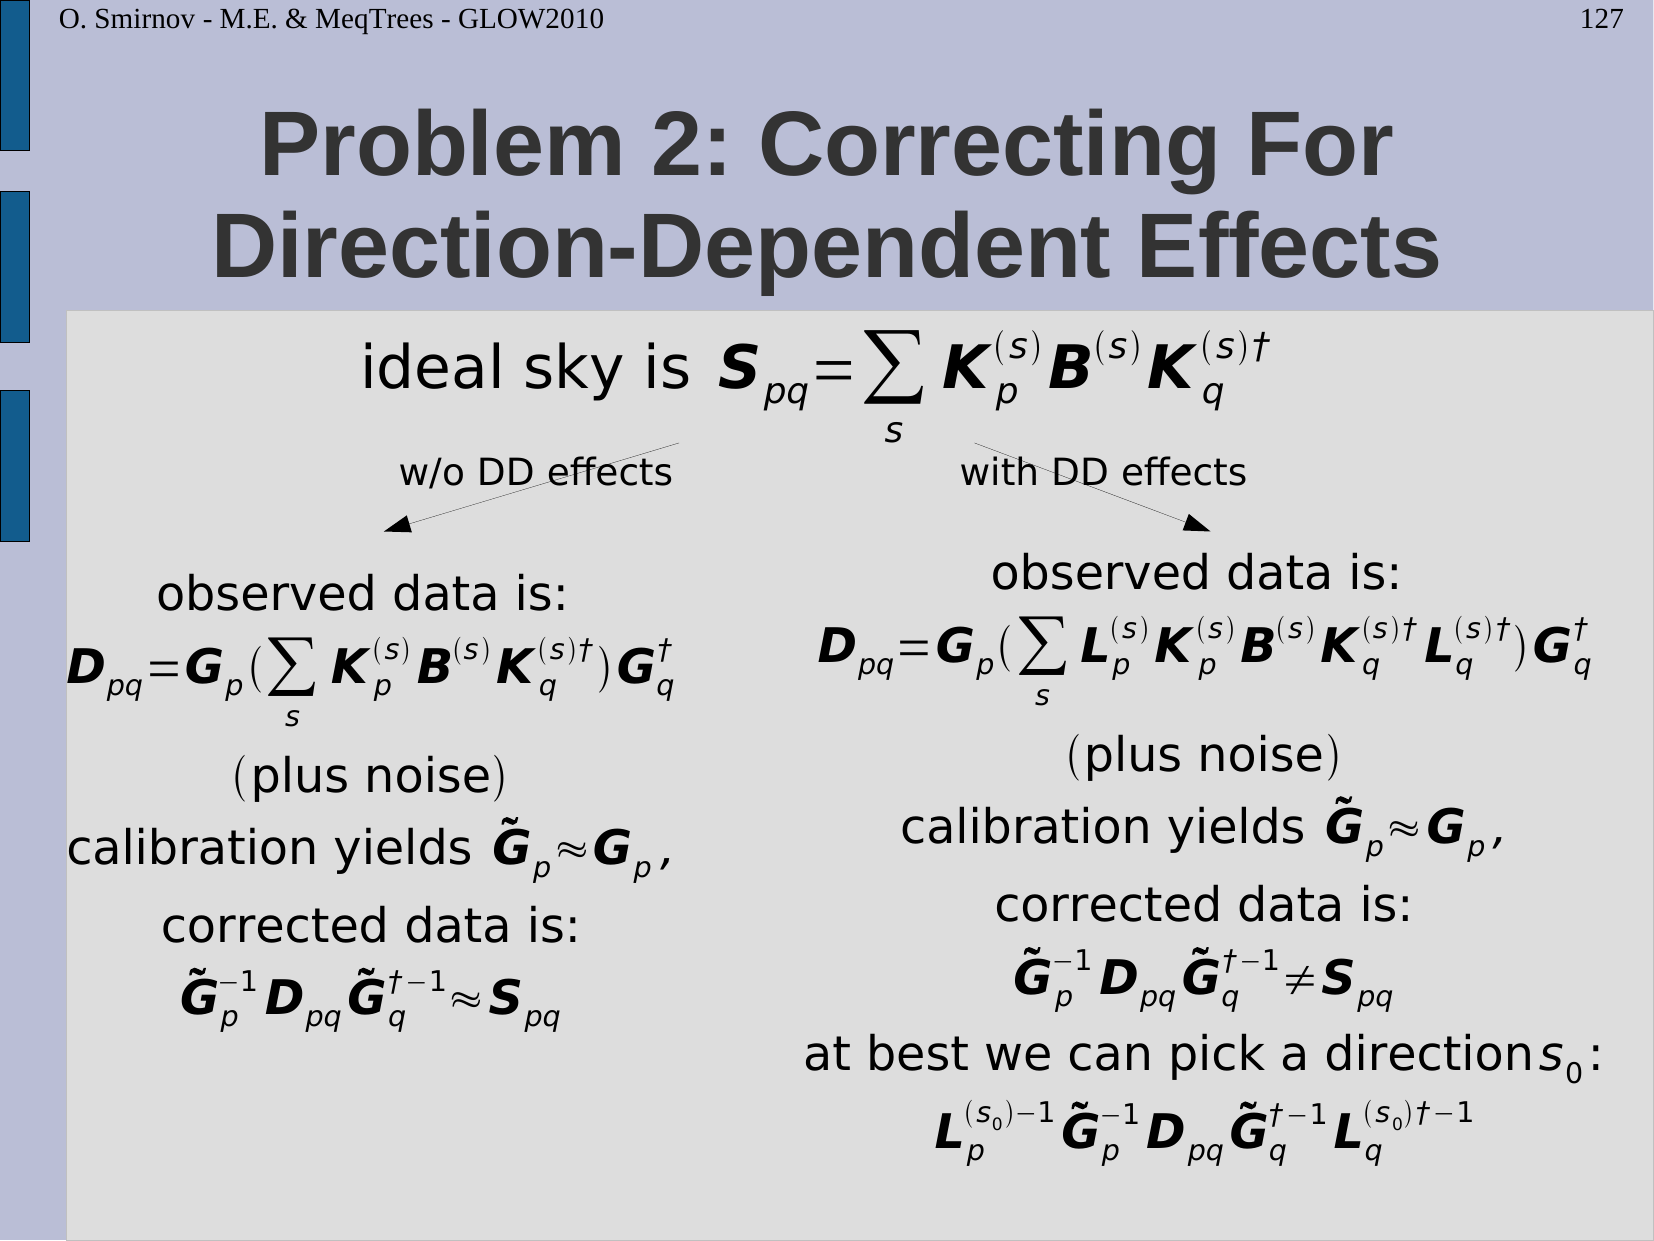

O. Smirnov - M.E. & MeqTrees - GLOW2010
127
# Problem 2: Correcting For Direction-Dependent Effects
w/o DD effects
with DD effects